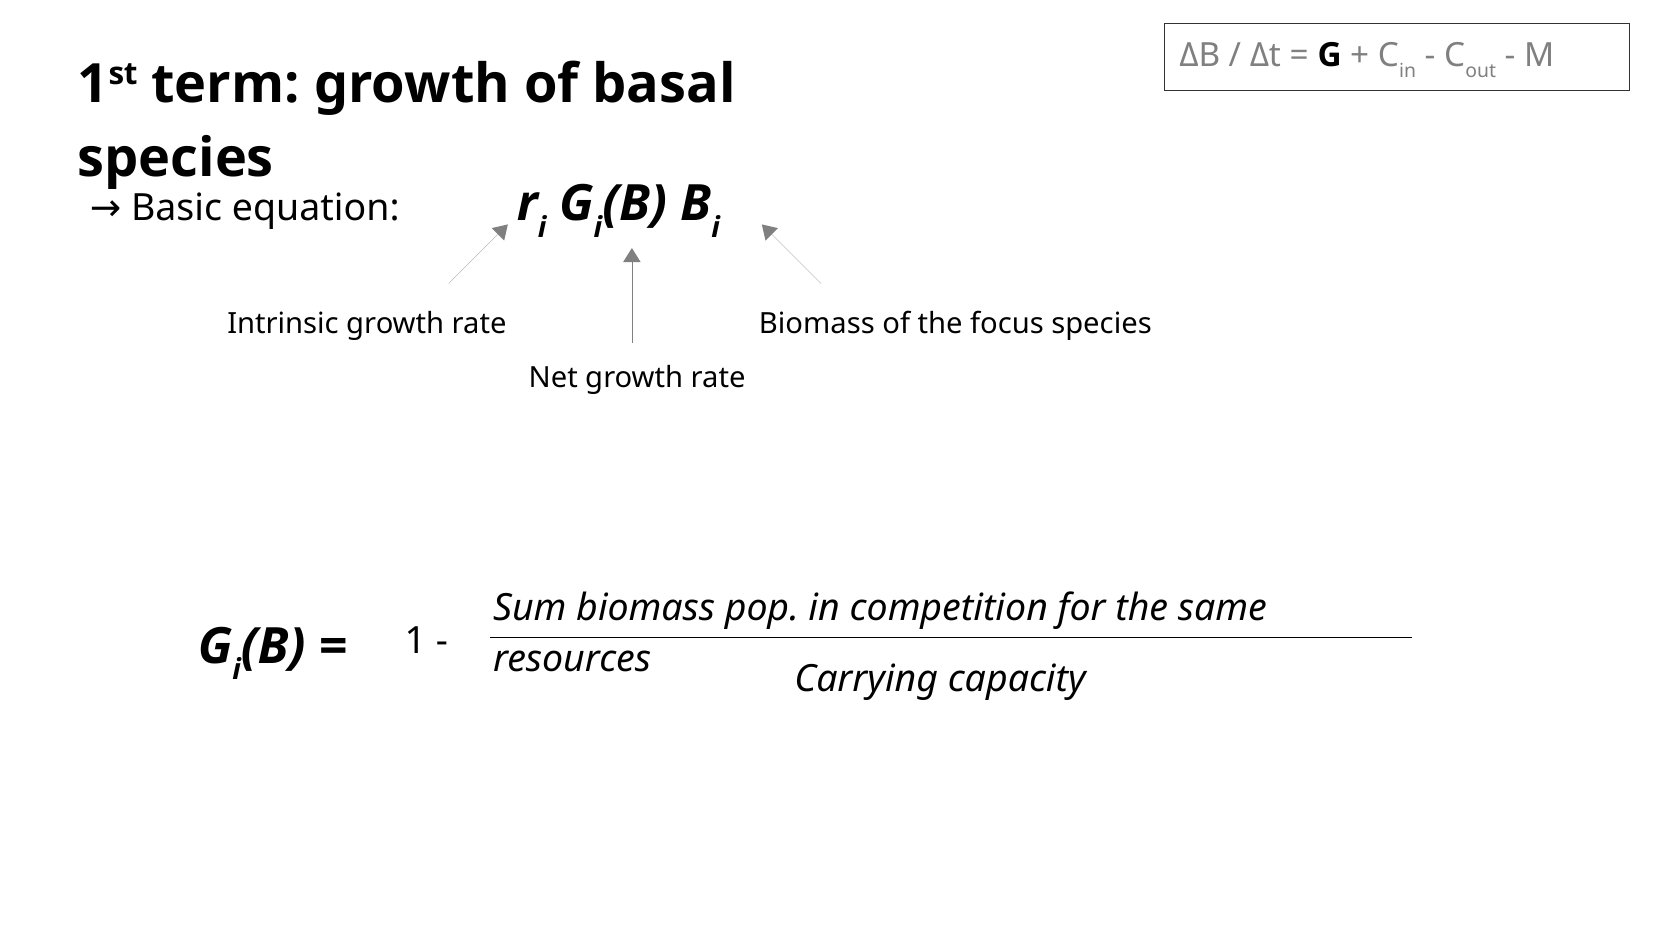

ΔB / Δt = G + Cin - Cout - M
1st term: growth of basal species
→ Basic equation: ri Gi(B) Bi
Intrinsic growth rate
Biomass of the focus species
Net growth rate
Sum biomass pop. in competition for the same resources
Gi(B) =
1 -
Carrying capacity